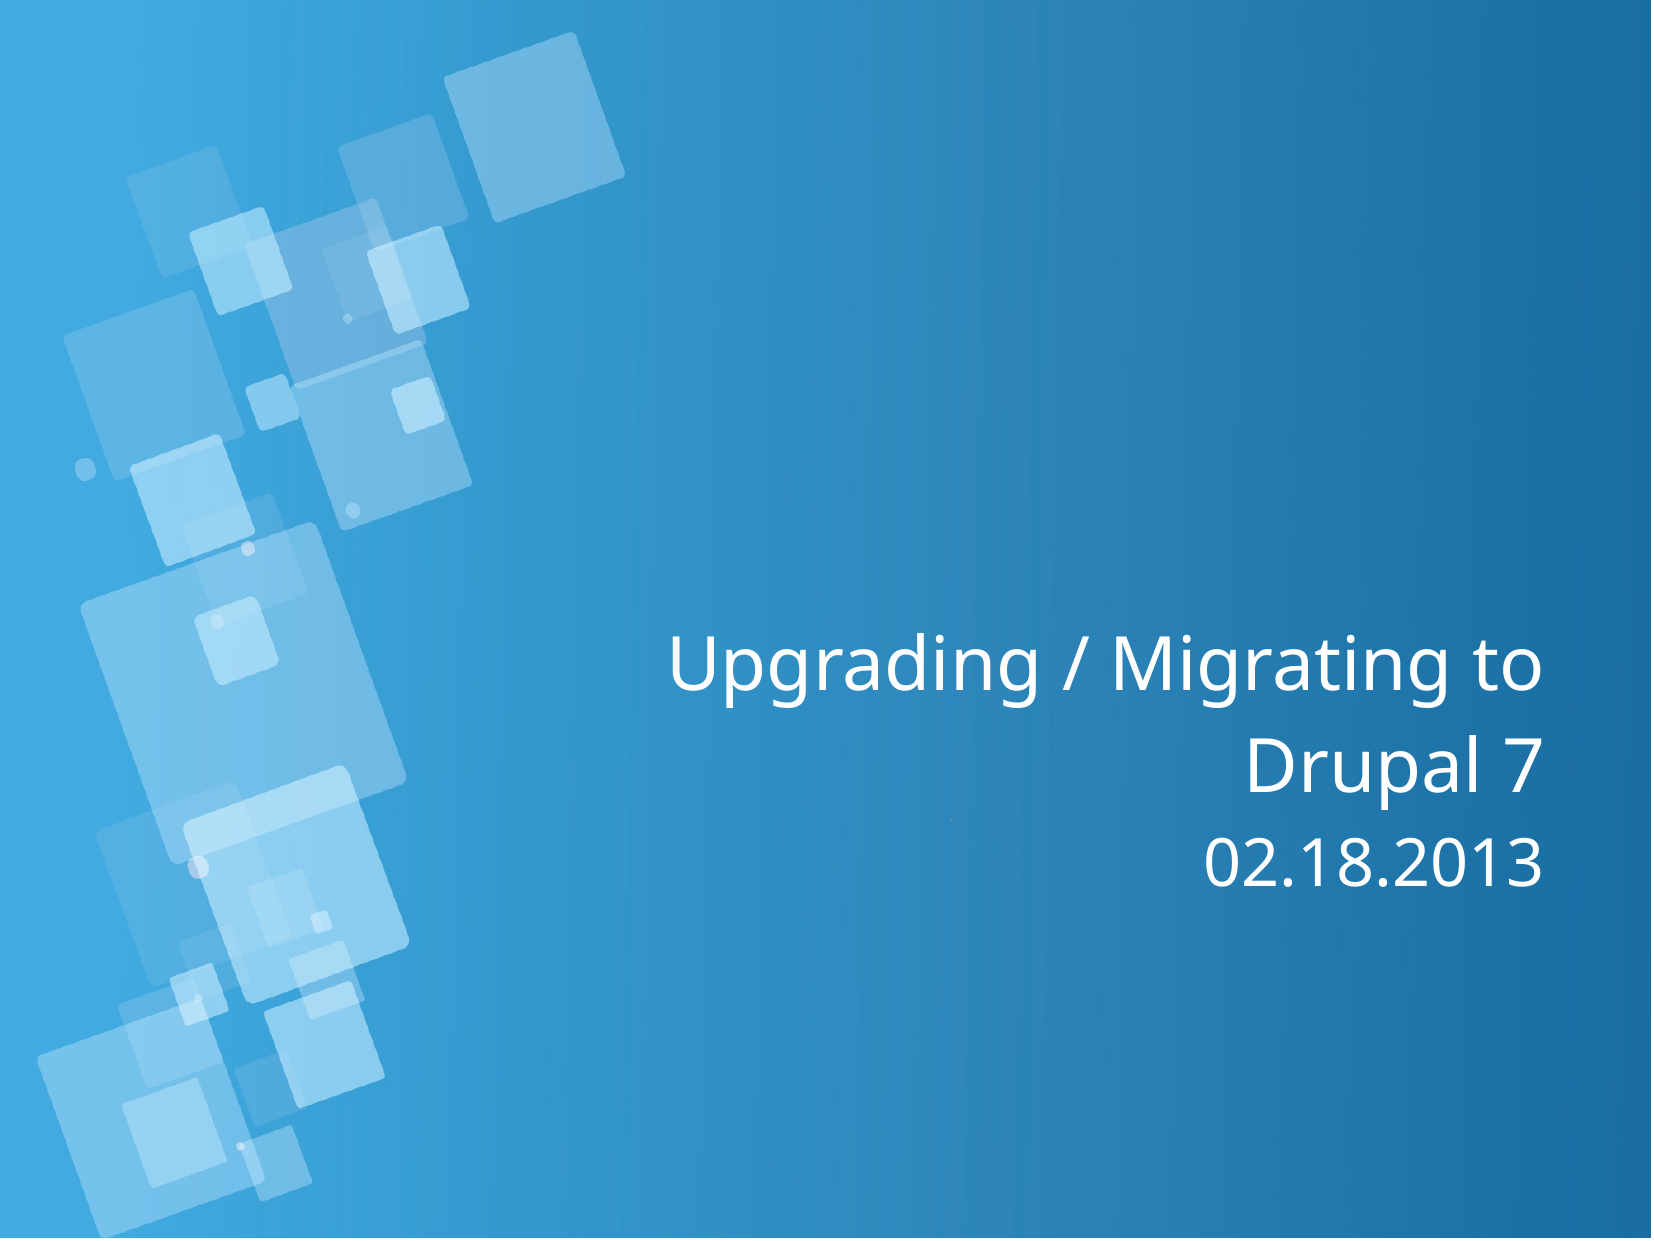

# Upgrading / Migrating to Drupal 7
02.18.2013